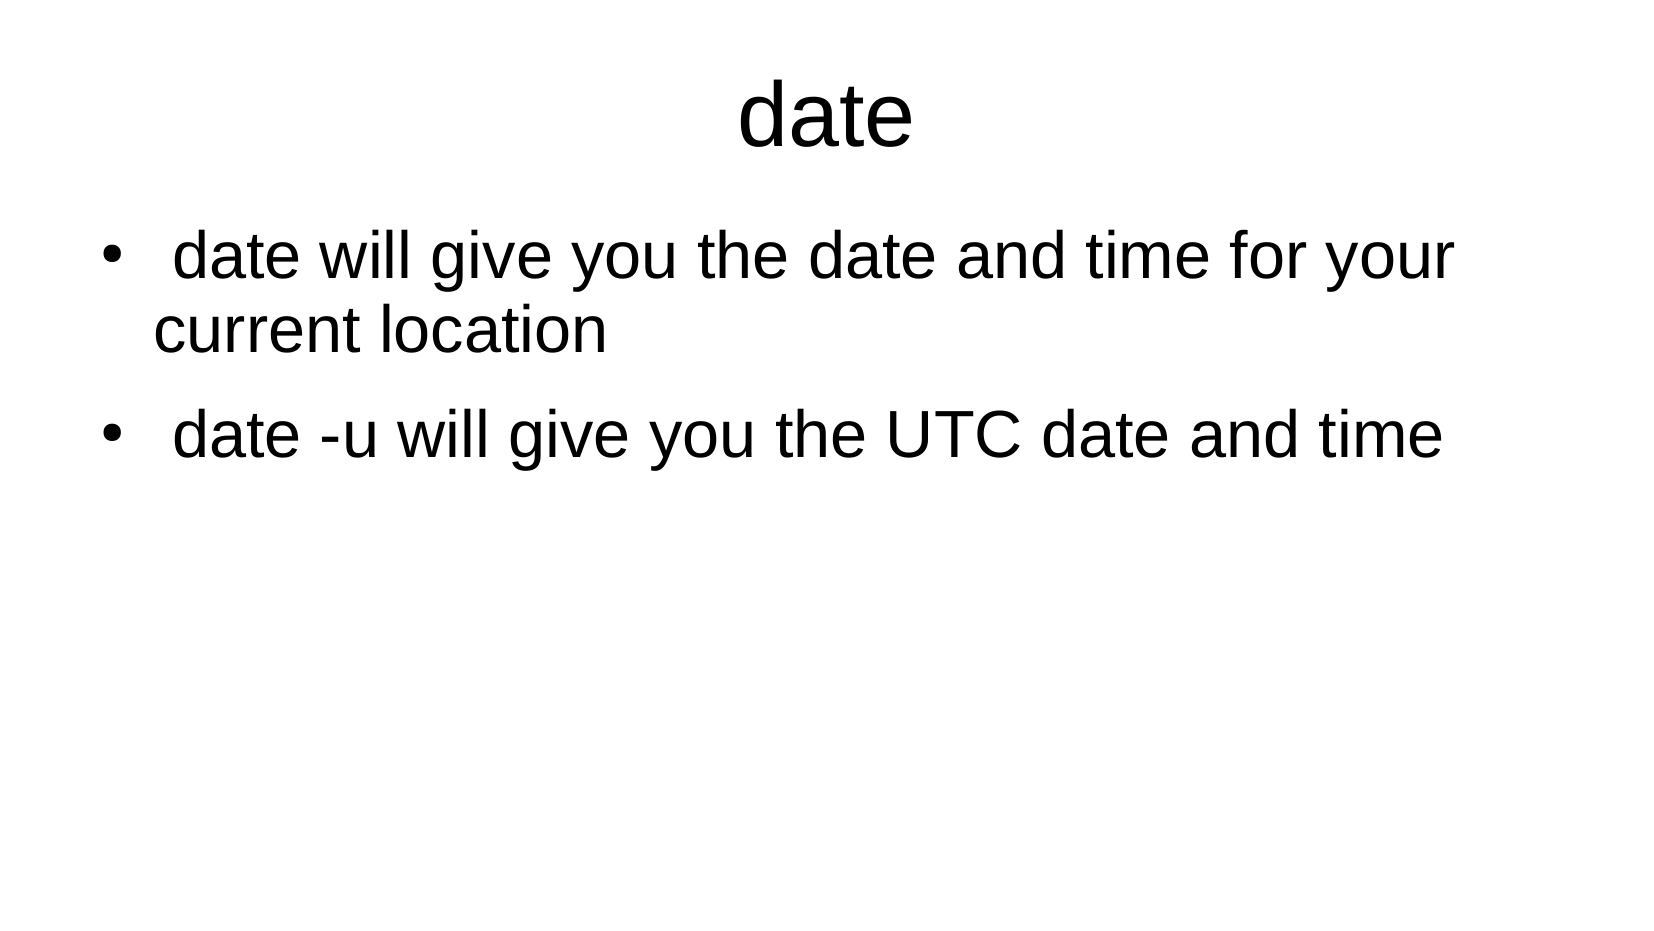

# date
 date will give you the date and time for your current location
 date -u will give you the UTC date and time